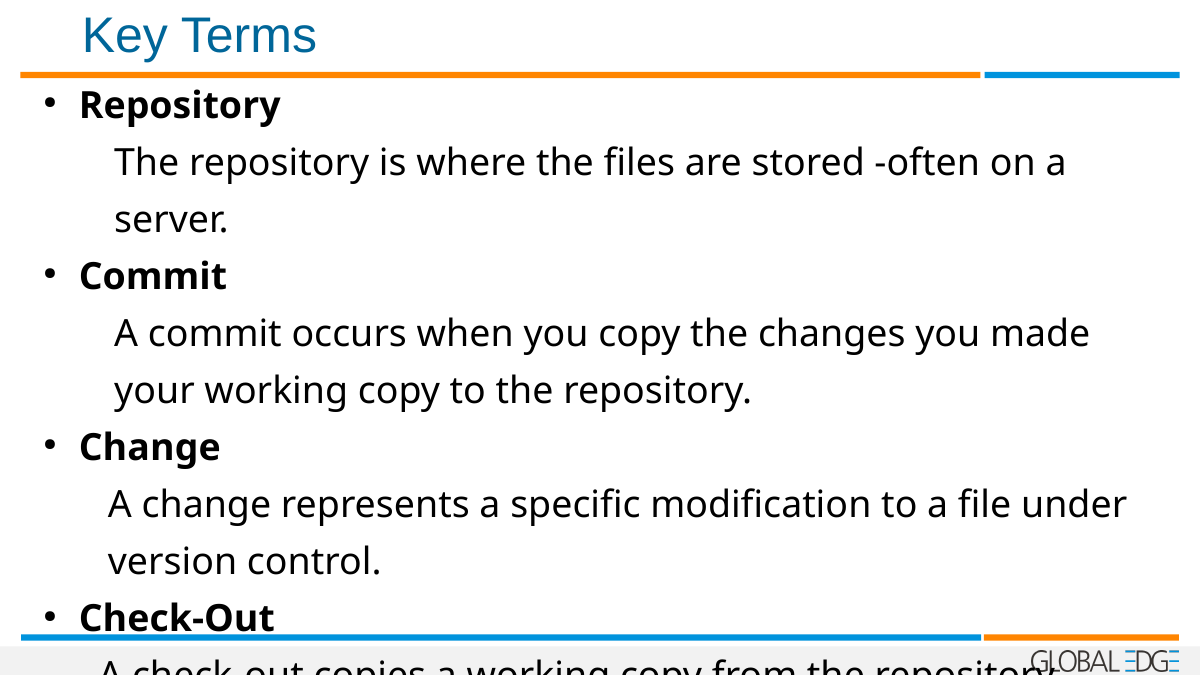

Key Terms
Repository
The repository is where the files are stored -often on a
server.
Commit
A commit occurs when you copy the changes you made
your working copy to the repository.
Change
 A change represents a specific modification to a file under
 version control.
Check-Out
 A check-out copies a working copy from the repository.